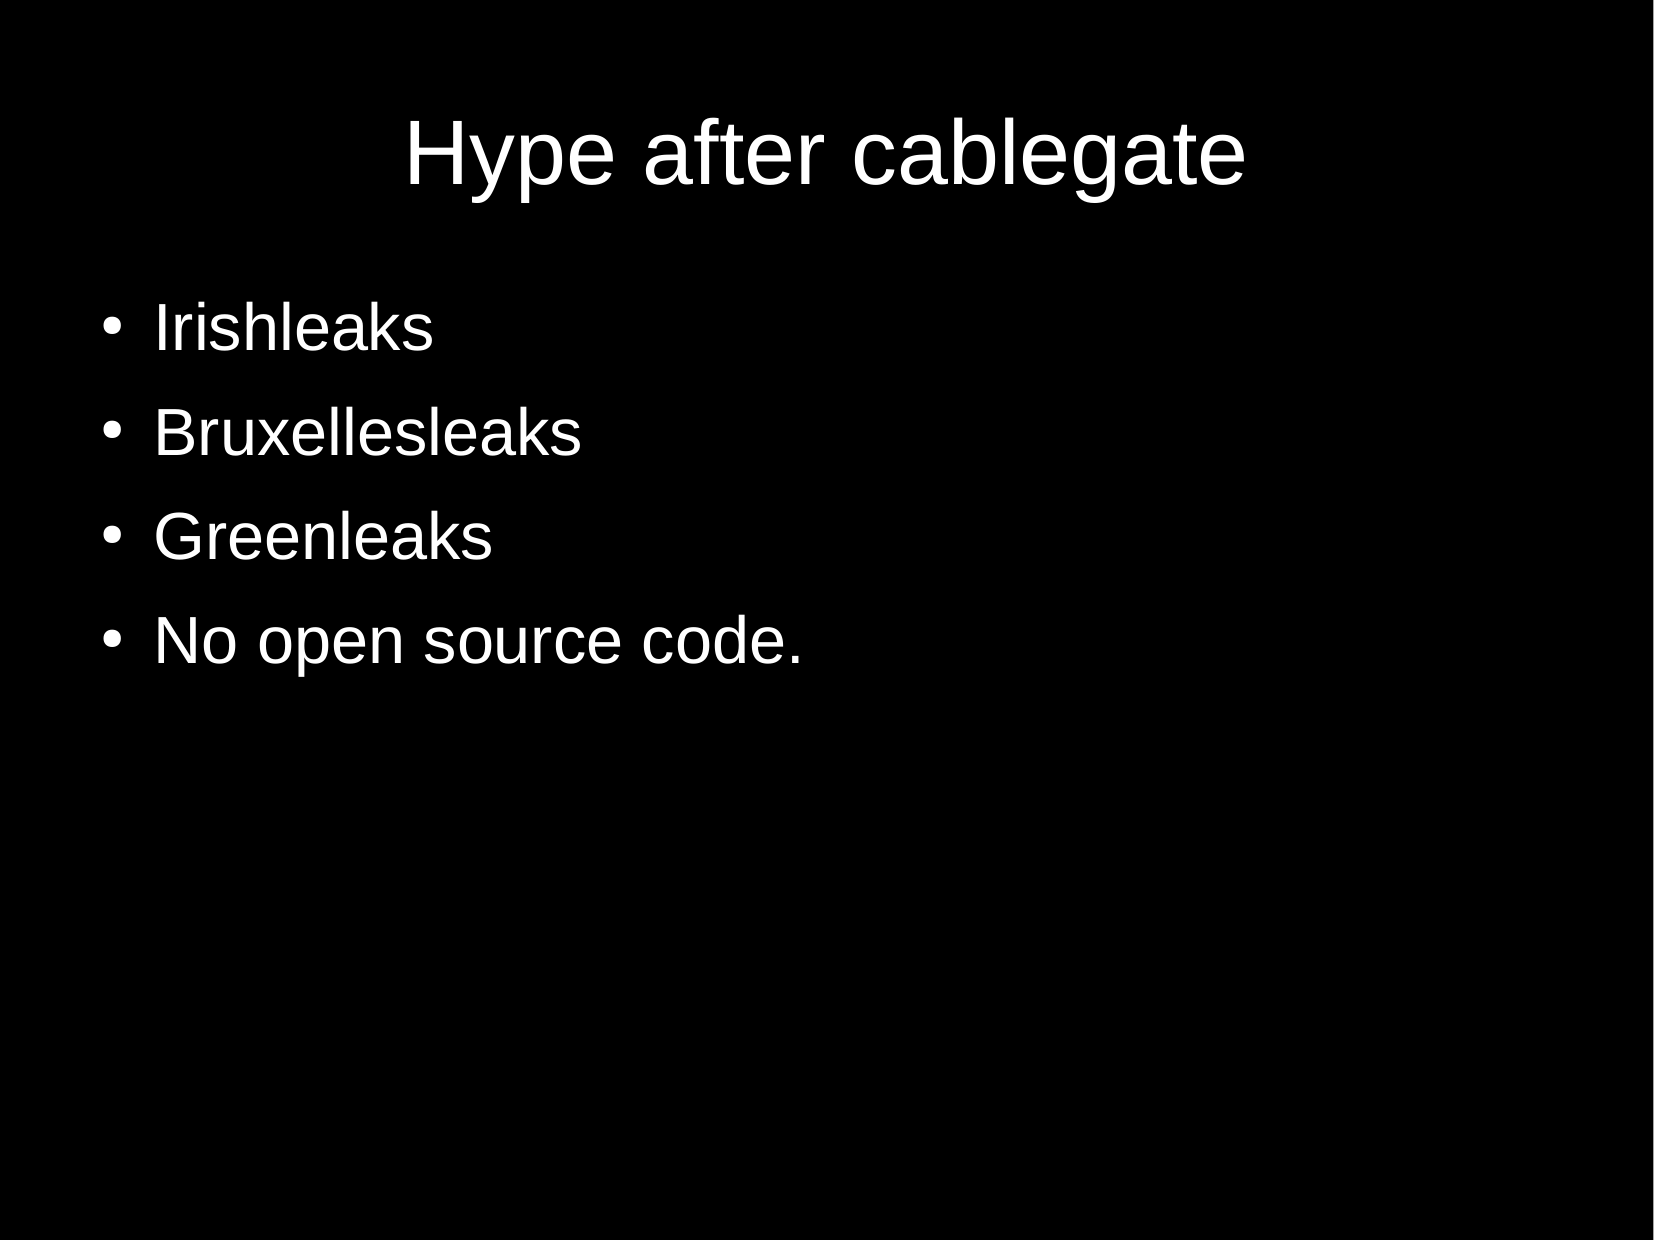

# Hype after cablegate
Irishleaks
Bruxellesleaks
Greenleaks
No open source code.